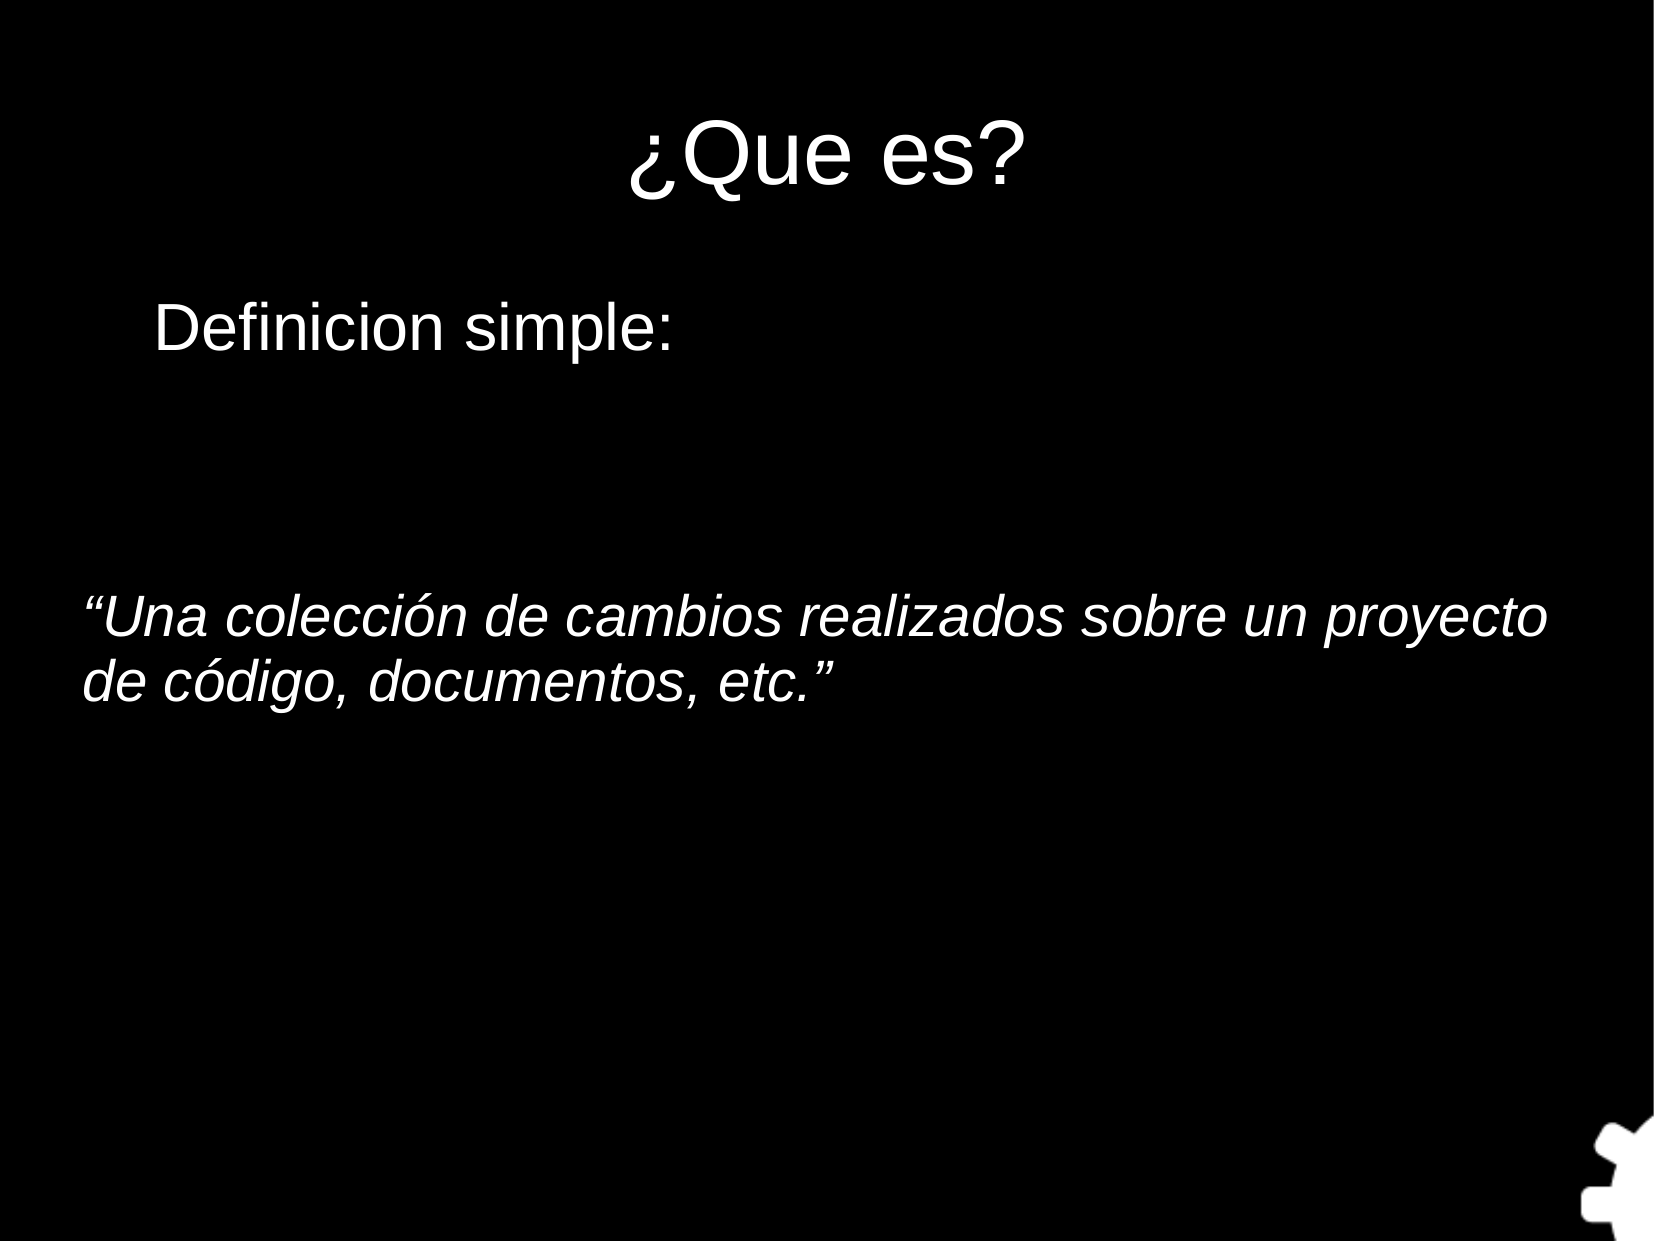

# ¿Que es?
Definicion simple:
“Una colección de cambios realizados sobre un proyecto de código, documentos, etc.”